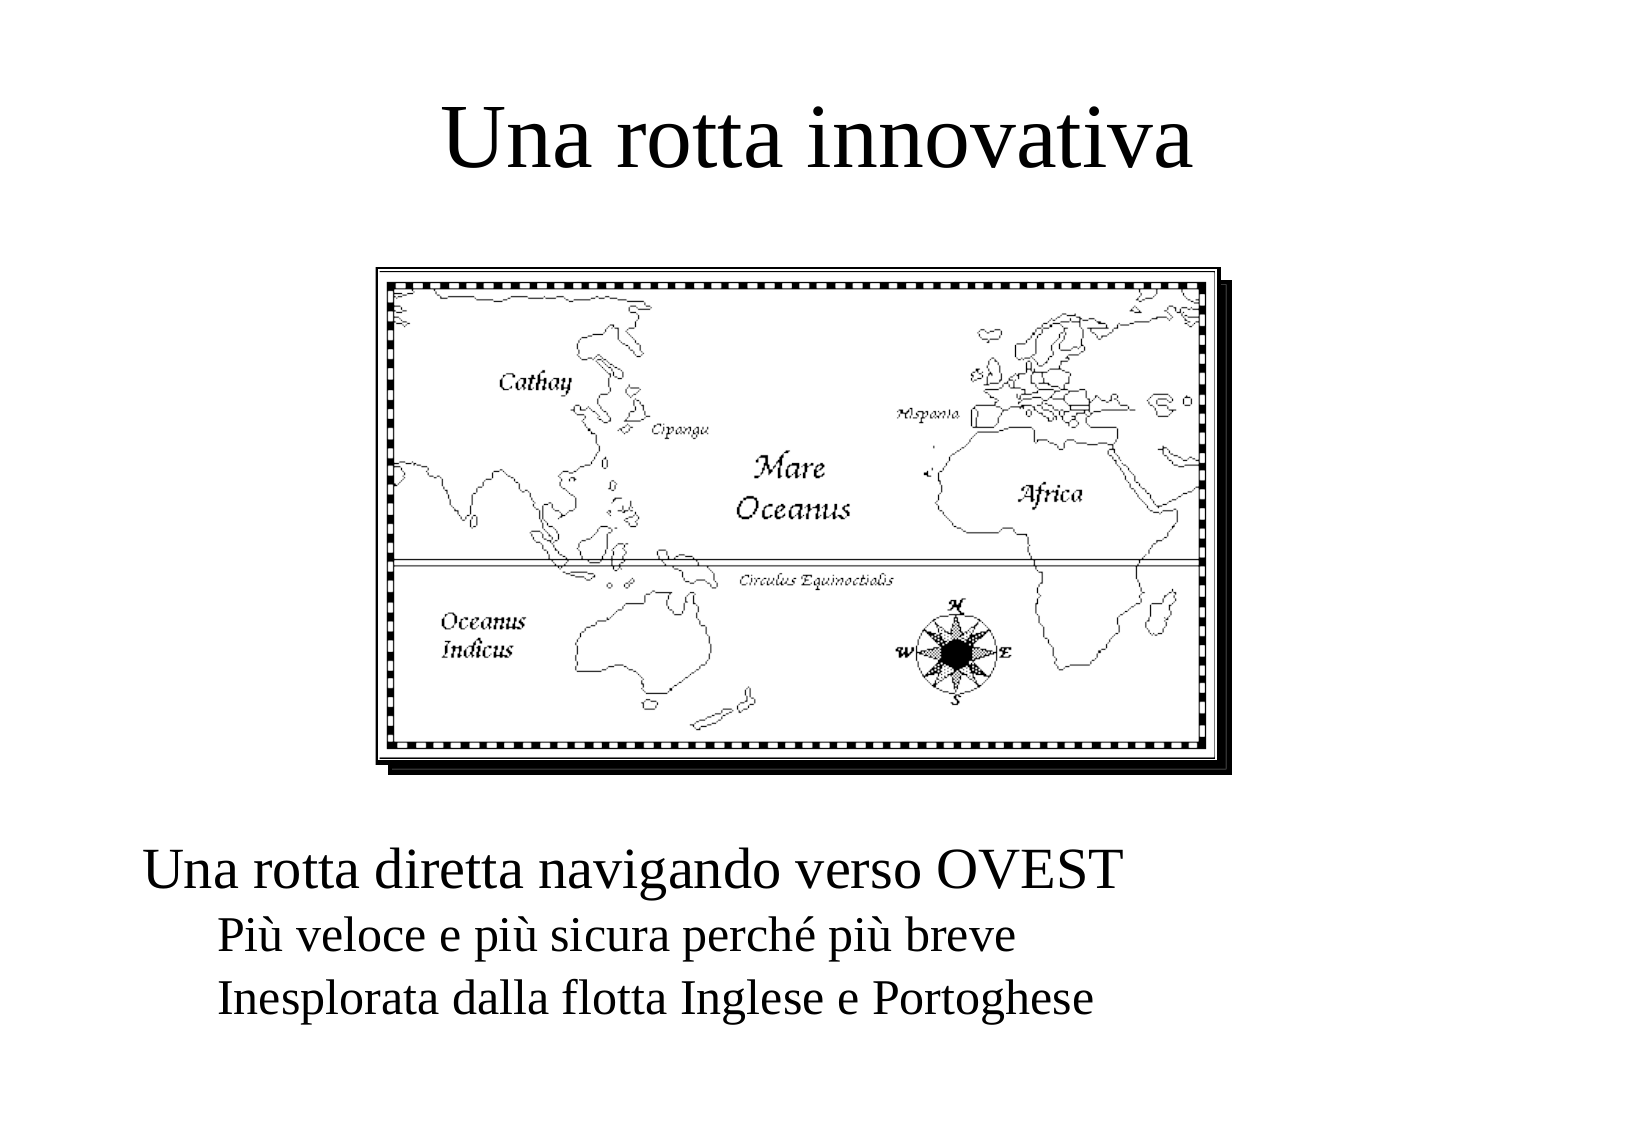

# Una rotta innovativa
Una rotta diretta navigando verso OVEST
Più veloce e più sicura perché più breve
Inesplorata dalla flotta Inglese e Portoghese